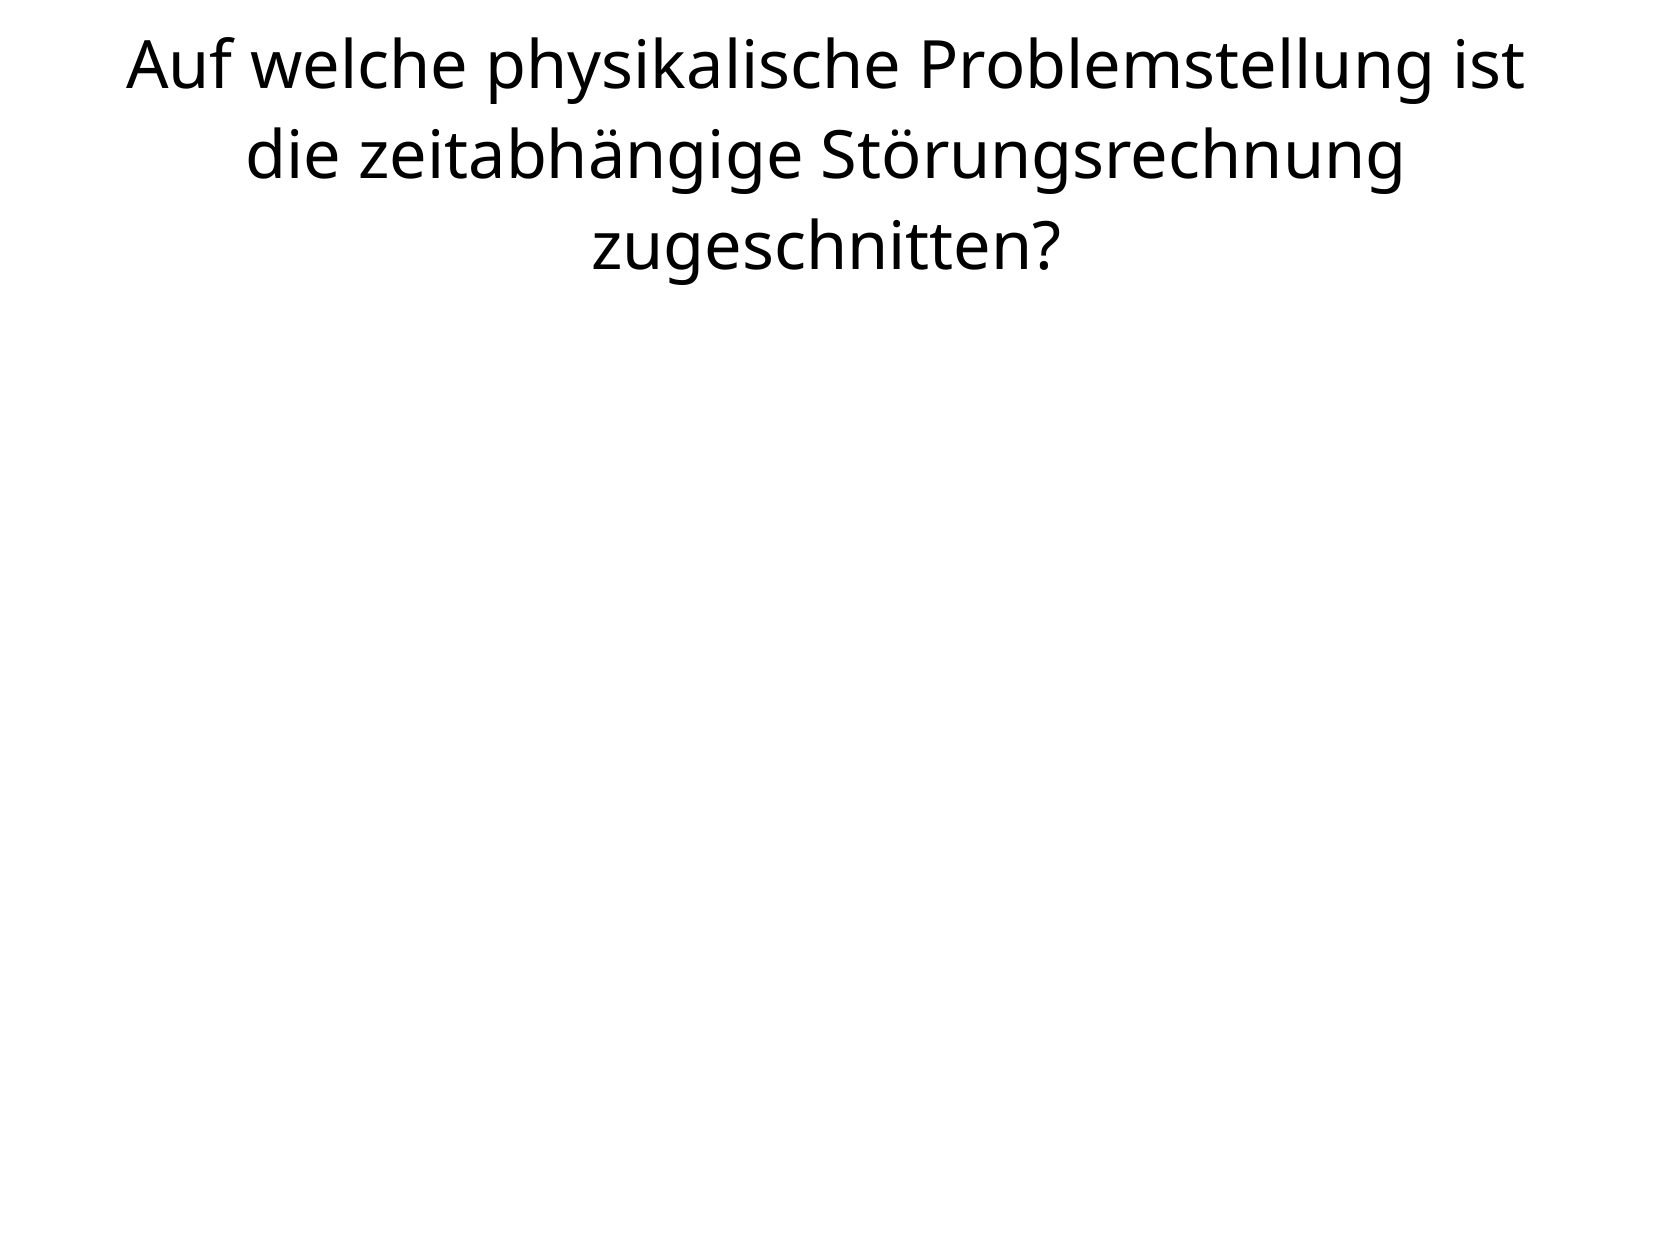

# Auf welche physikalische Problemstellung ist die zeitabhängige Störungsrechnung zugeschnitten?